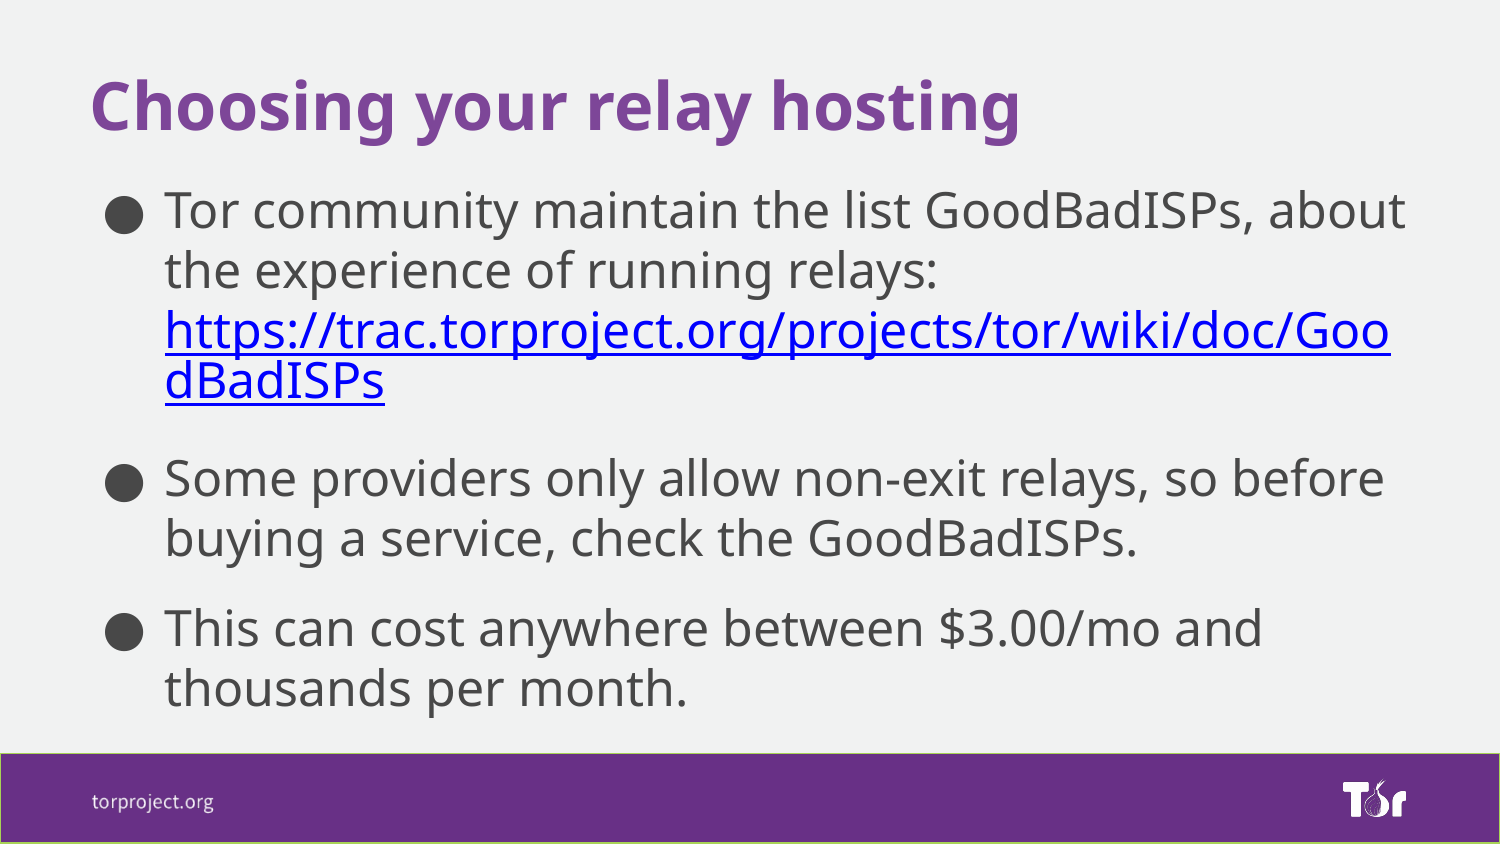

Choosing your relay hosting
Tor community maintain the list GoodBadISPs, about the experience of running relays: https://trac.torproject.org/projects/tor/wiki/doc/GoodBadISPs
Some providers only allow non-exit relays, so before buying a service, check the GoodBadISPs.
This can cost anywhere between $3.00/mo and thousands per month.